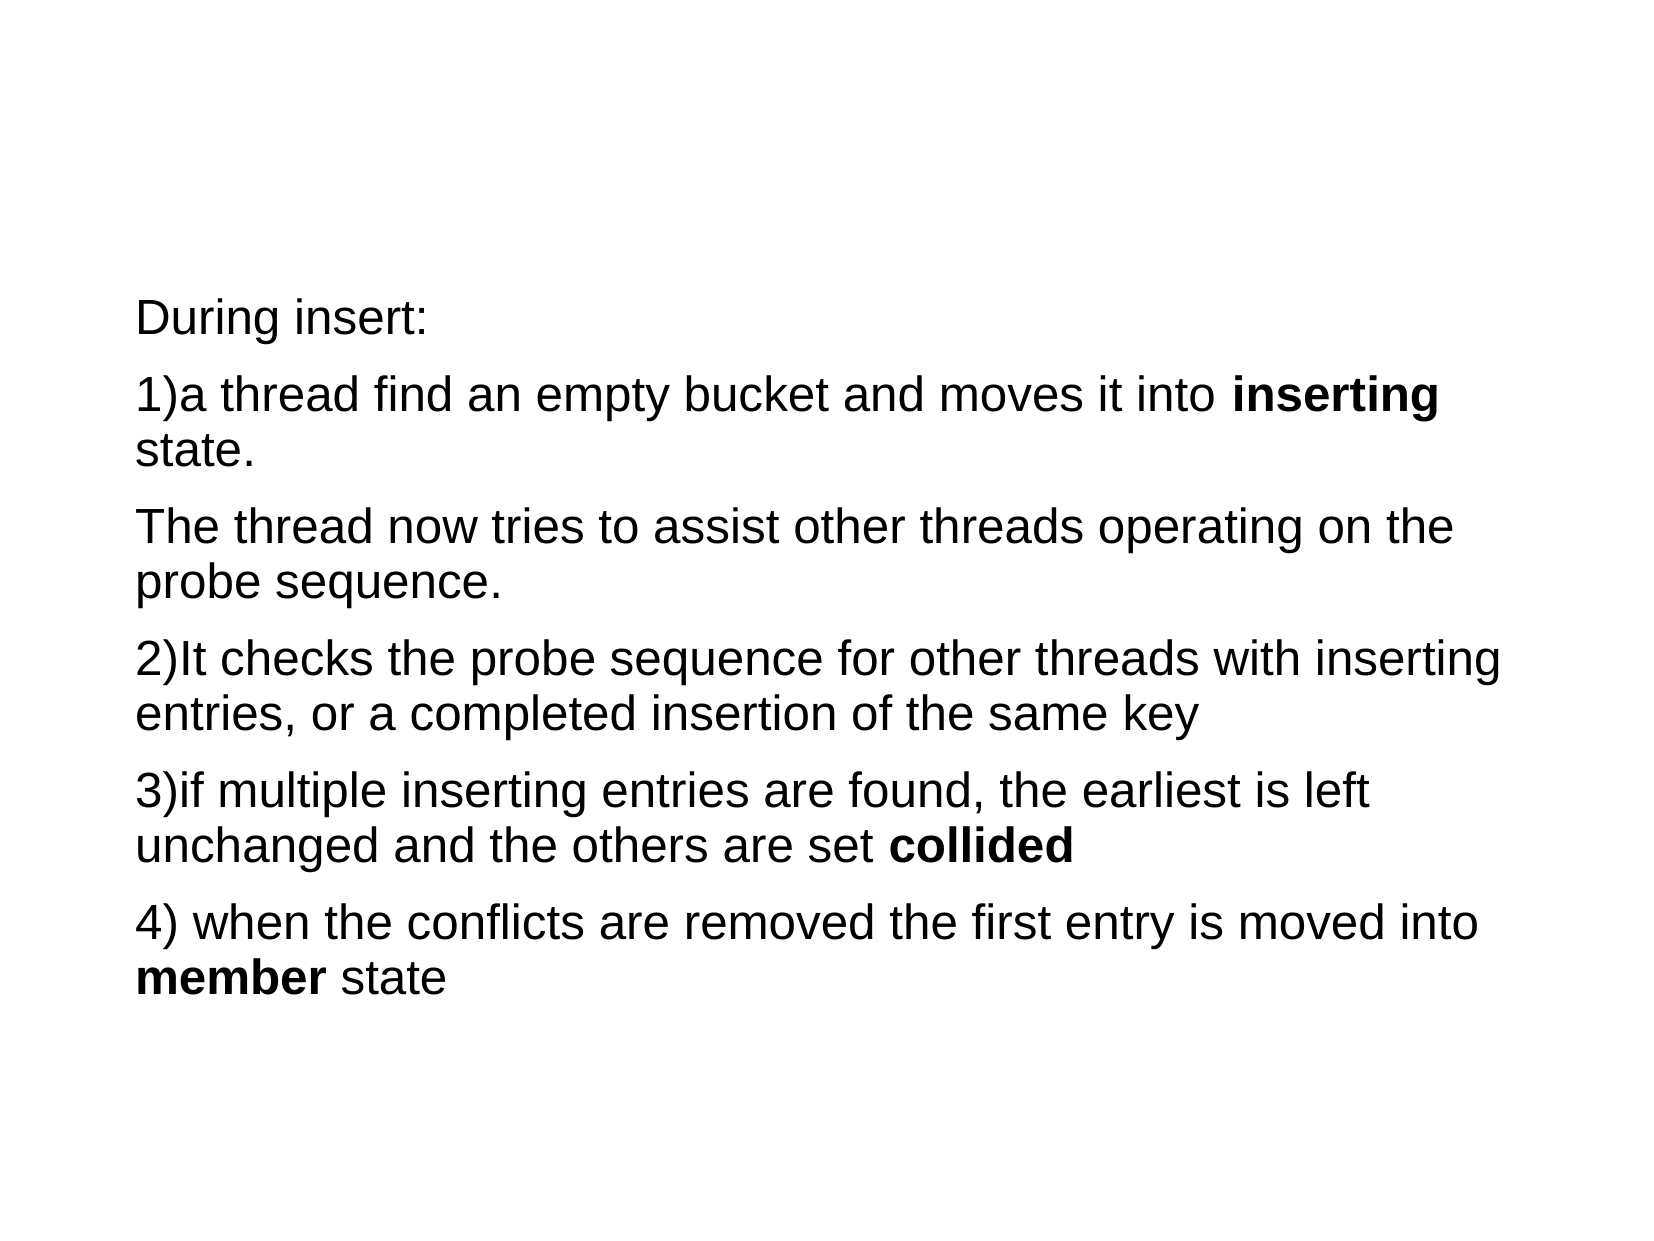

#
During insert:
1)a thread find an empty bucket and moves it into inserting state.
The thread now tries to assist other threads operating on the probe sequence.
2)It checks the probe sequence for other threads with inserting entries, or a completed insertion of the same key
3)if multiple inserting entries are found, the earliest is left unchanged and the others are set collided
4) when the conflicts are removed the first entry is moved into member state